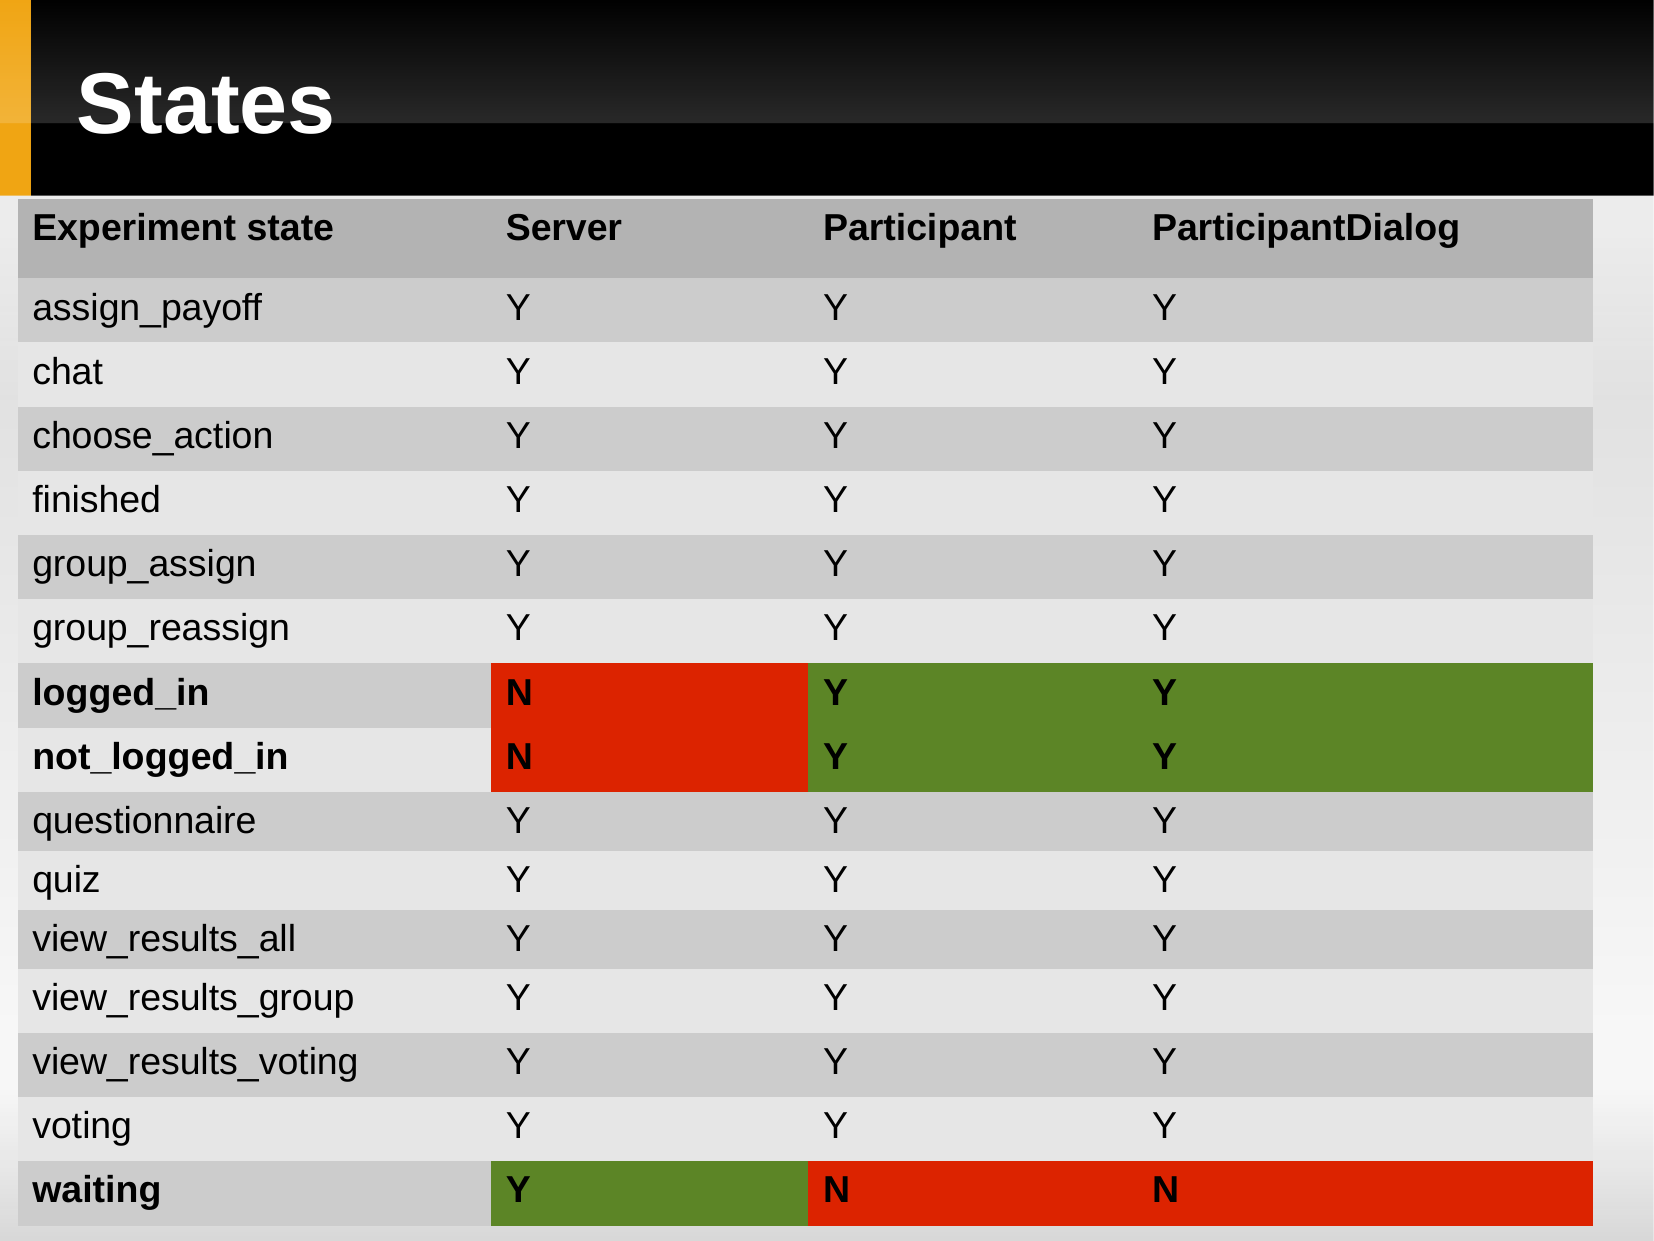

# States
| Experiment state | Server | Participant | ParticipantDialog |
| --- | --- | --- | --- |
| assign\_payoff | Y | Y | Y |
| chat | Y | Y | Y |
| choose\_action | Y | Y | Y |
| finished | Y | Y | Y |
| group\_assign | Y | Y | Y |
| group\_reassign | Y | Y | Y |
| logged\_in | N | Y | Y |
| not\_logged\_in | N | Y | Y |
| questionnaire | Y | Y | Y |
| quiz | Y | Y | Y |
| view\_results\_all | Y | Y | Y |
| view\_results\_group | Y | Y | Y |
| view\_results\_voting | Y | Y | Y |
| voting | Y | Y | Y |
| waiting | Y | N | N |